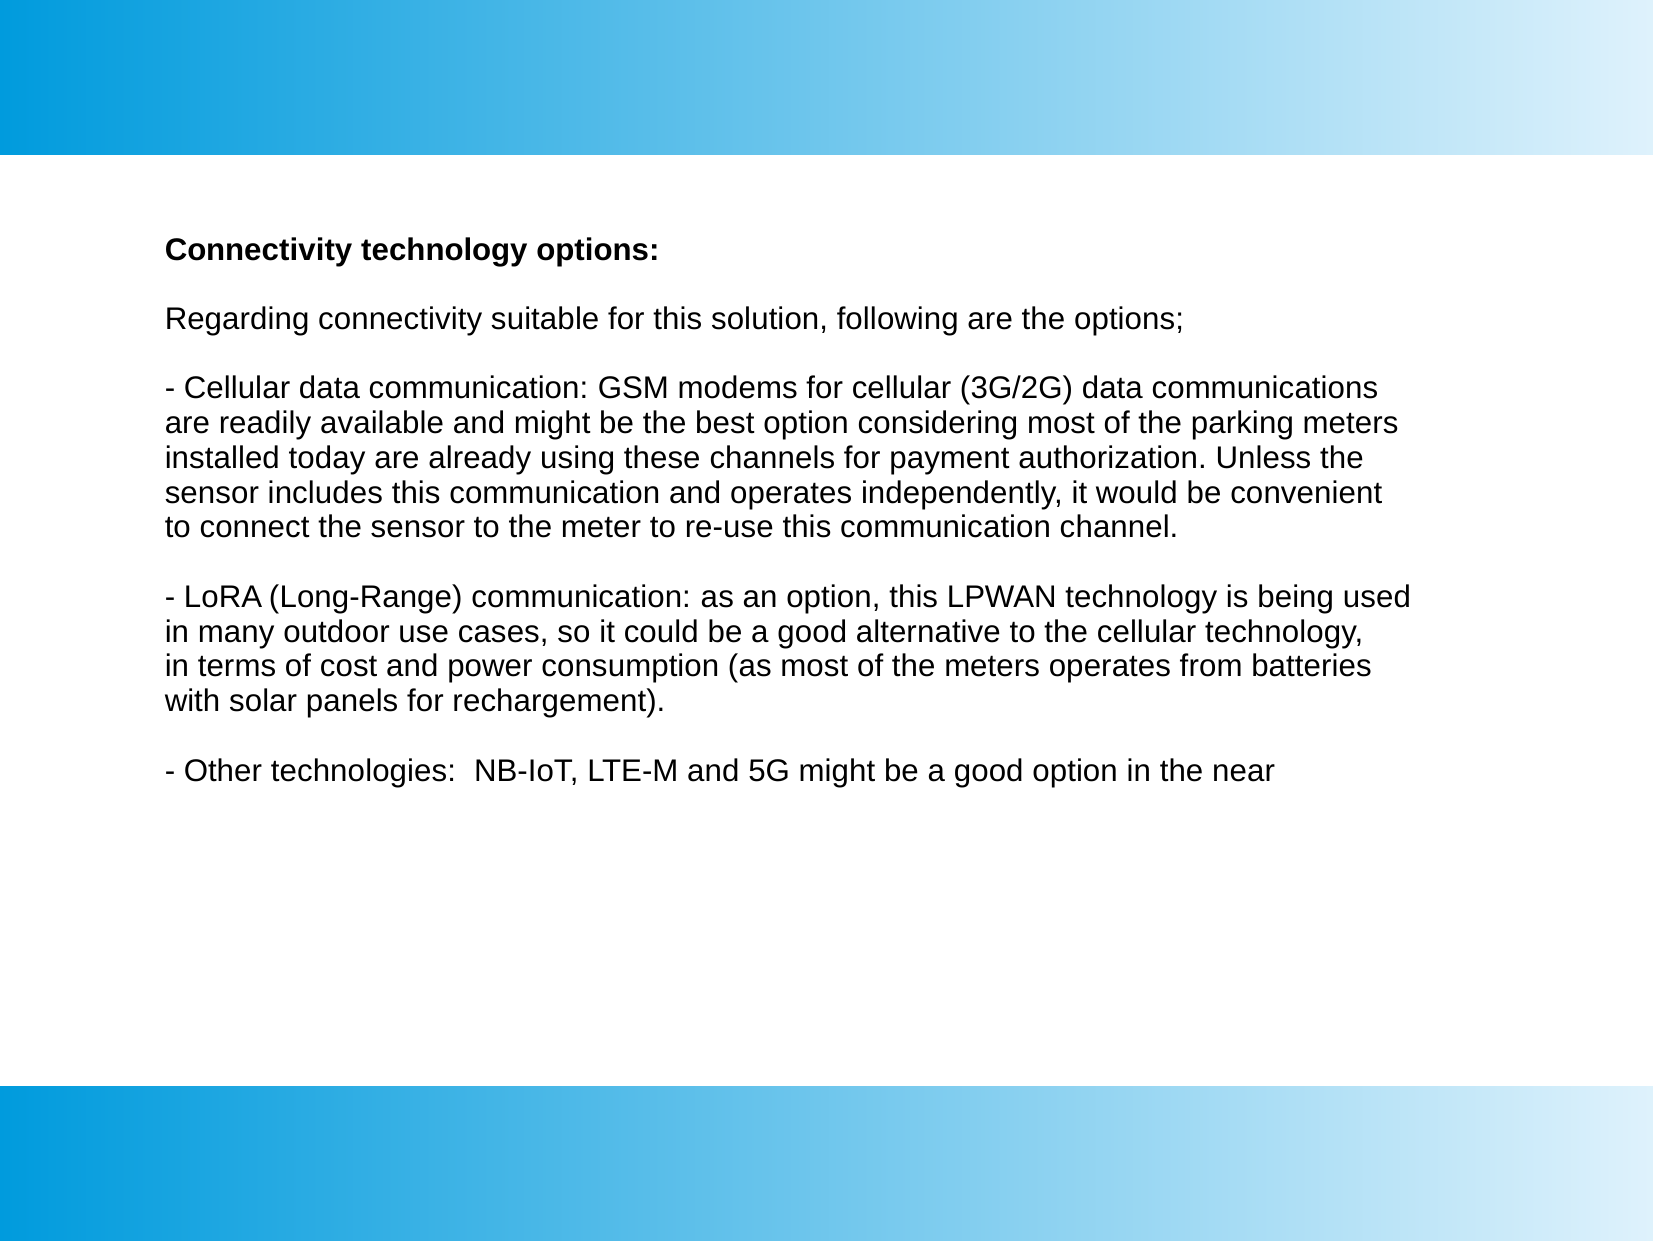

Connectivity technology options:
Regarding connectivity suitable for this solution, following are the options;
- Cellular data communication:​ GSM modems for cellular (3G/2G) data communications
are readily available and might be the best option considering most of the parking meters
installed today are already using these channels for payment authorization. Unless the
sensor includes this communication and operates independently, it would be convenient
to connect the sensor to the meter to re-use this communication channel.
- LoRA (Long-Range) communication:​ as an option, this LPWAN technology is being used
in many outdoor use cases, so it could be a good alternative to the cellular technology,
in terms of cost and power consumption (as most of the meters operates from batteries
with solar panels for rechargement).
- Other technologies:​ NB-IoT, LTE-M and 5G might be a good option in the near